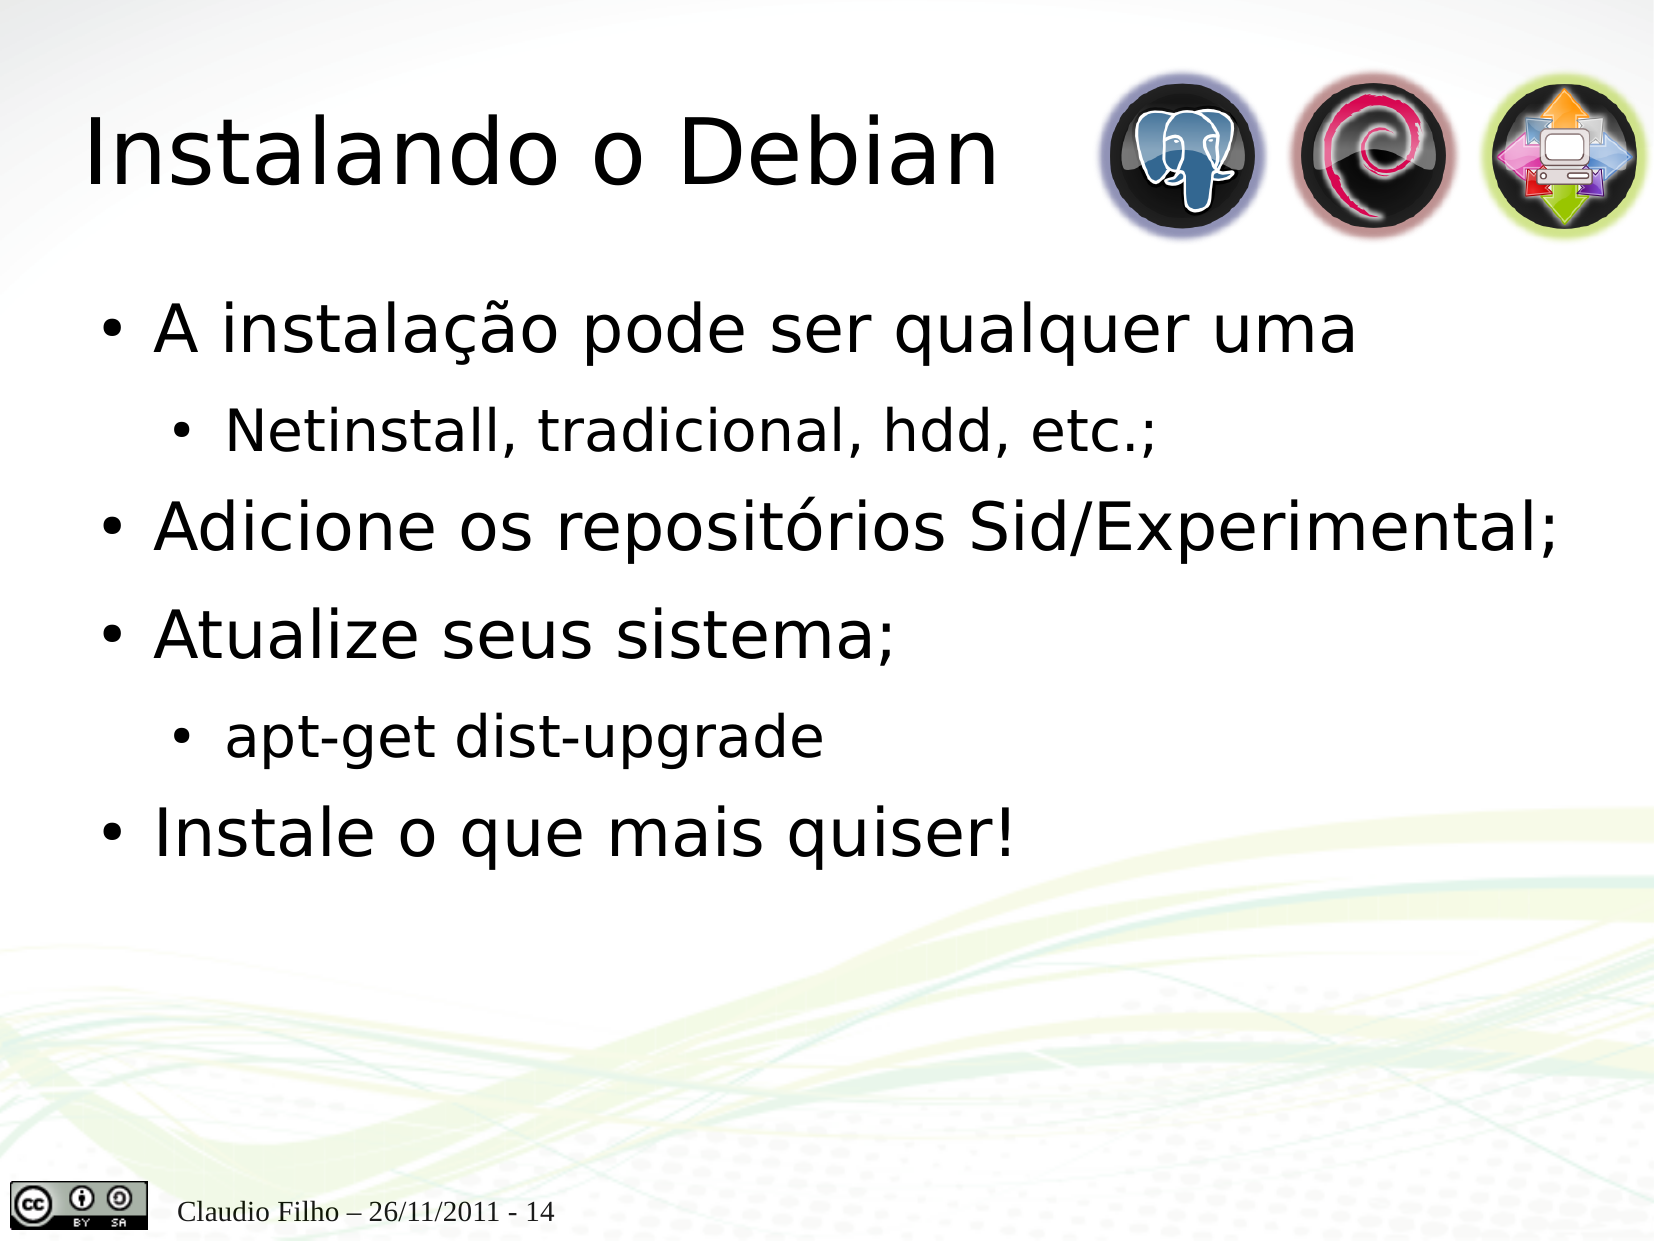

# Instalando o Debian
A instalação pode ser qualquer uma
Netinstall, tradicional, hdd, etc.;
Adicione os repositórios Sid/Experimental;
Atualize seus sistema;
apt-get dist-upgrade
Instale o que mais quiser!